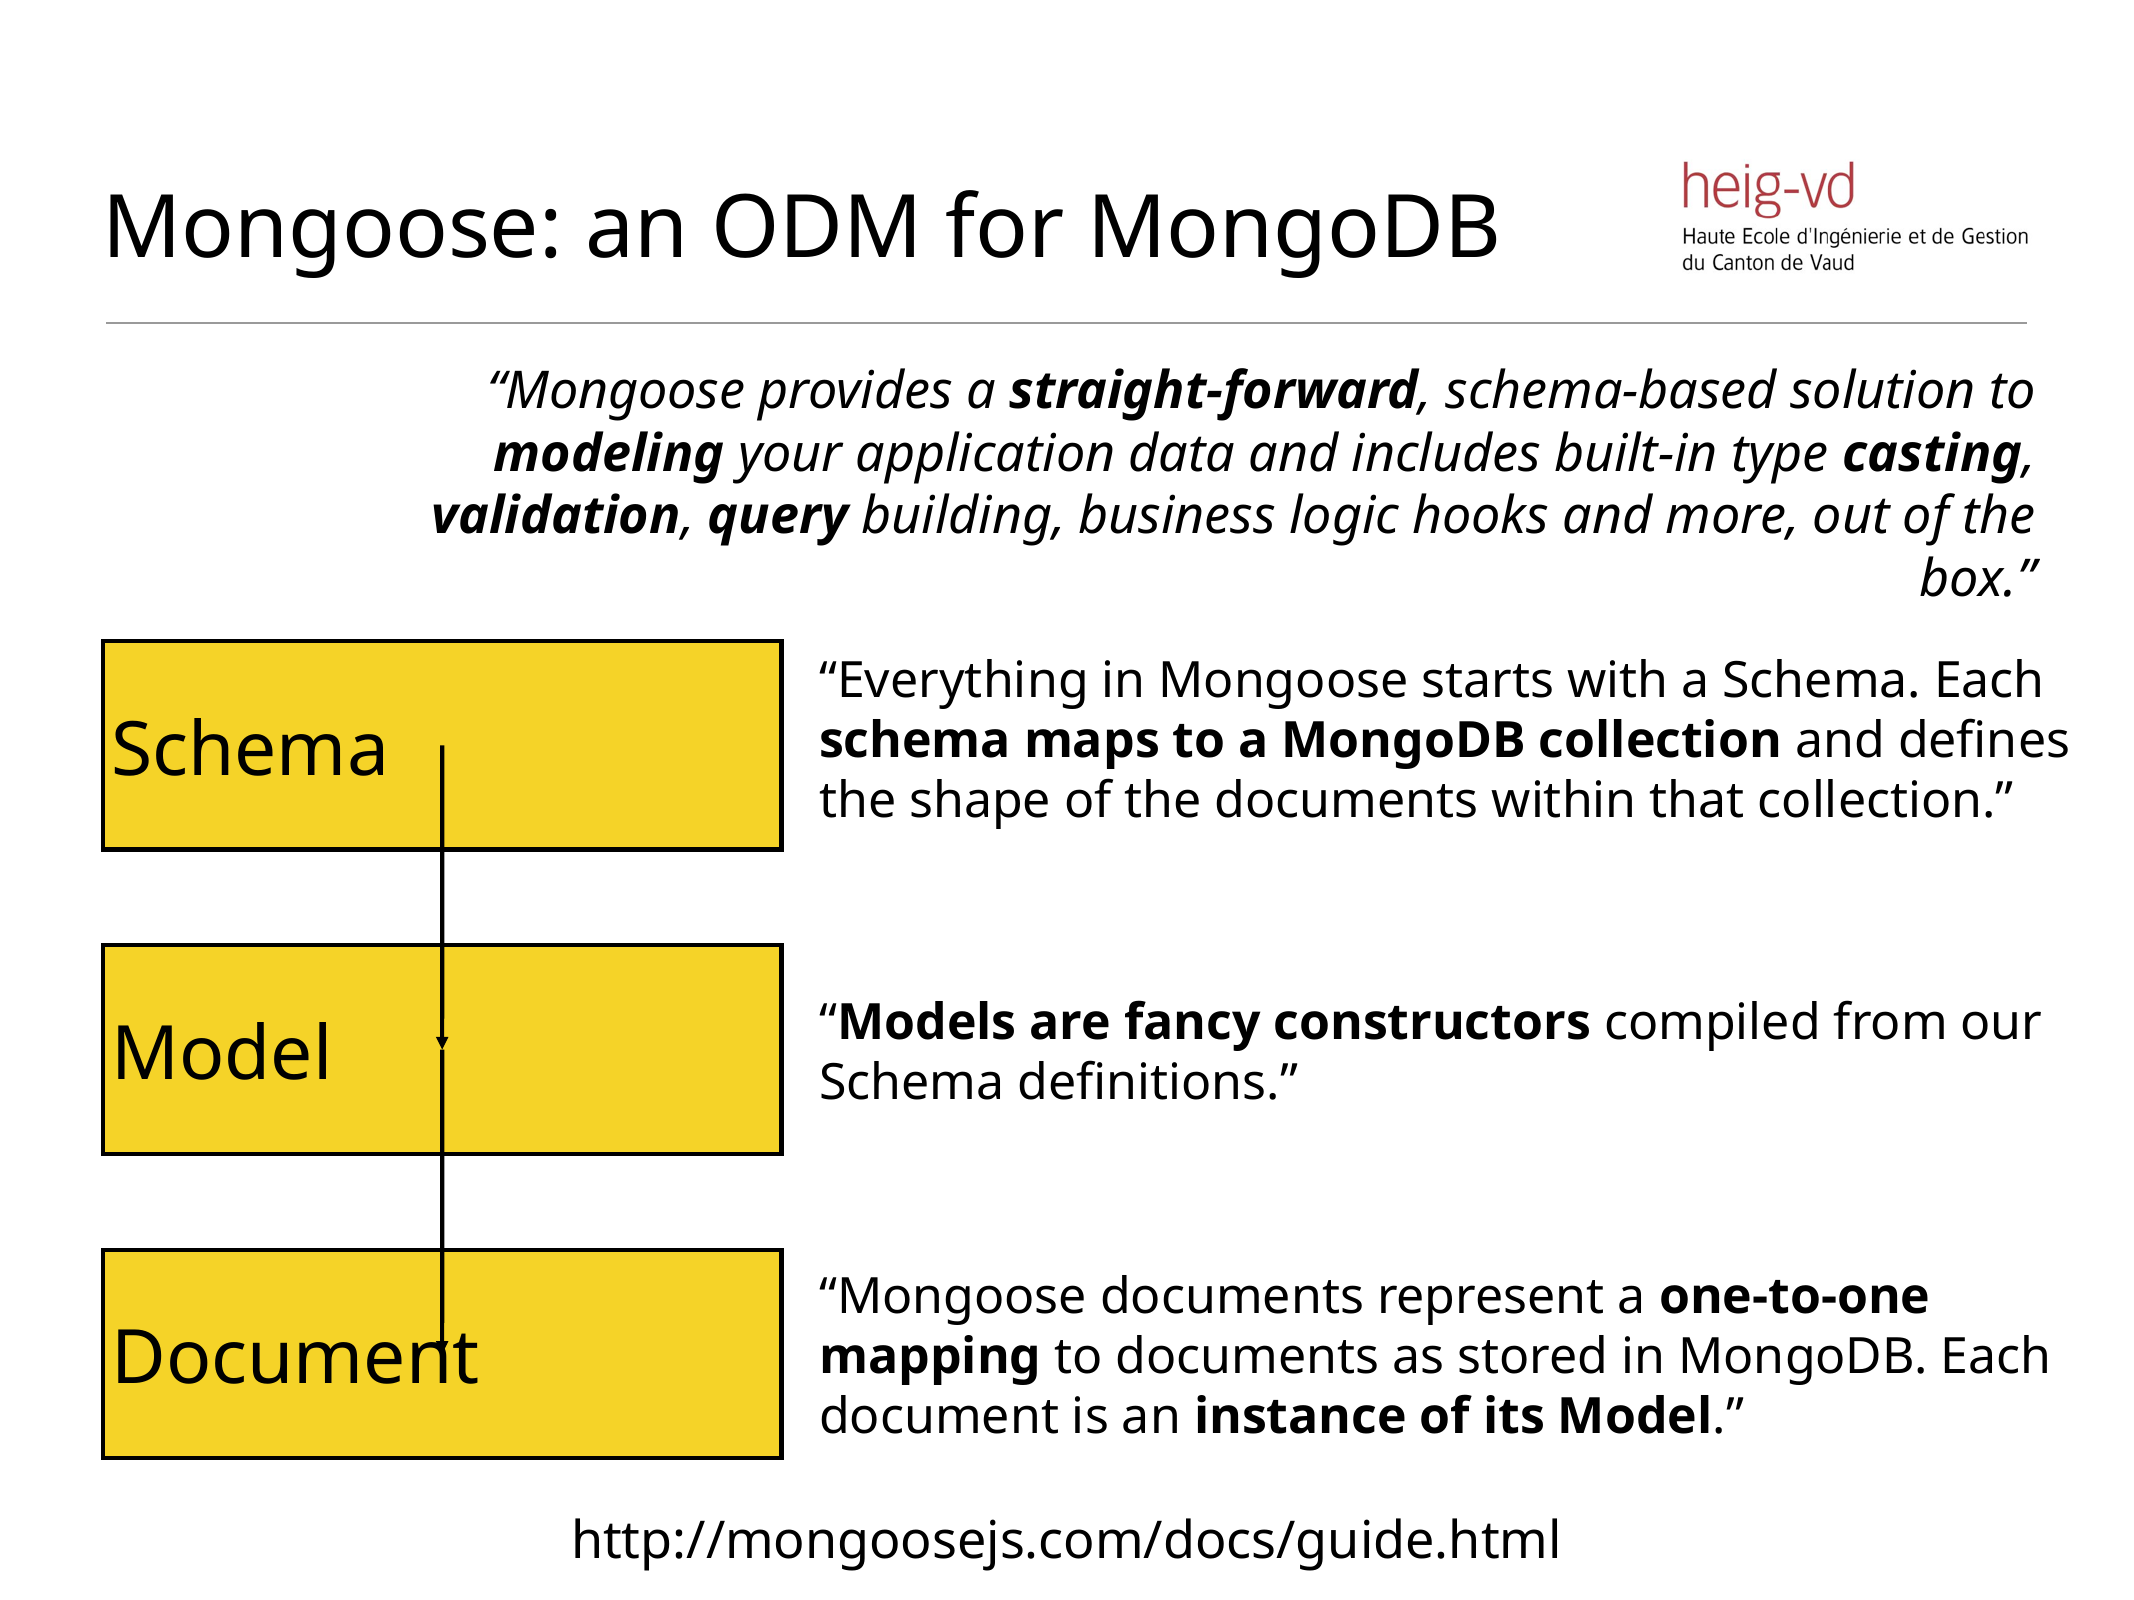

# Mongoose: an ODM for MongoDB
“Mongoose provides a straight-forward, schema-based solution to modeling your application data and includes built-in type casting, validation, query building, business logic hooks and more, out of the box.”
“Everything in Mongoose starts with a Schema. Each schema maps to a MongoDB collection and defines the shape of the documents within that collection.”
Schema
Model
“Models are fancy constructors compiled from our Schema definitions.”
Document
“Mongoose documents represent a one-to-one mapping to documents as stored in MongoDB. Each document is an instance of its Model.”
http://mongoosejs.com/docs/guide.html